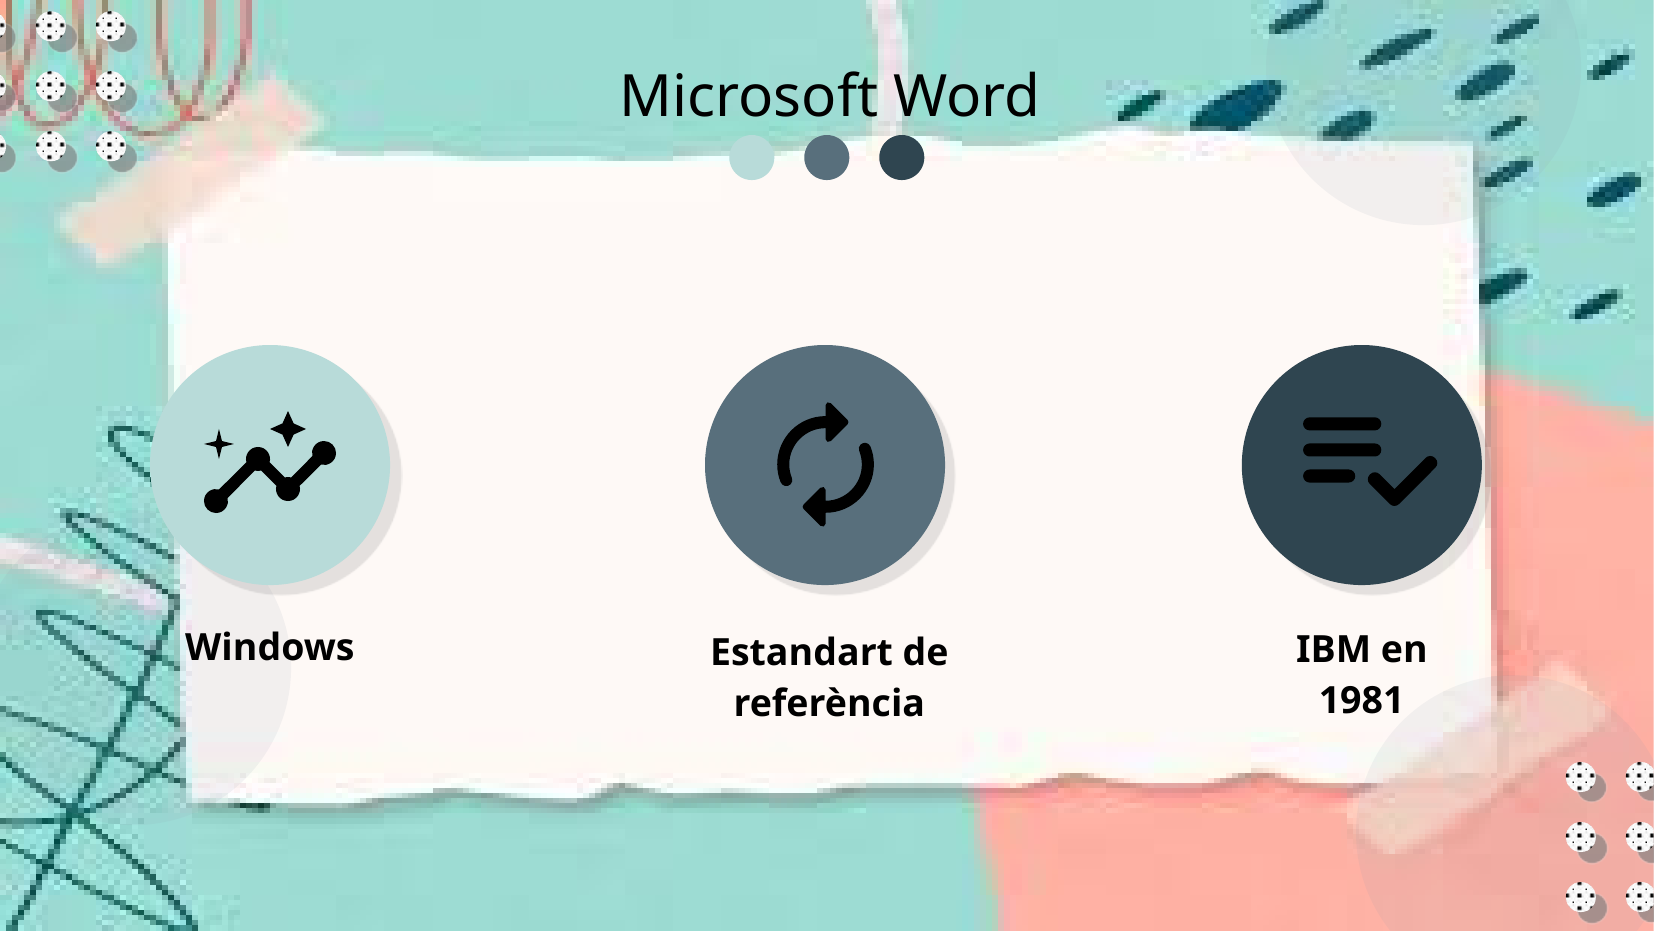

Microsoft Word
Windows
IBM en 1981
Estandart de referència